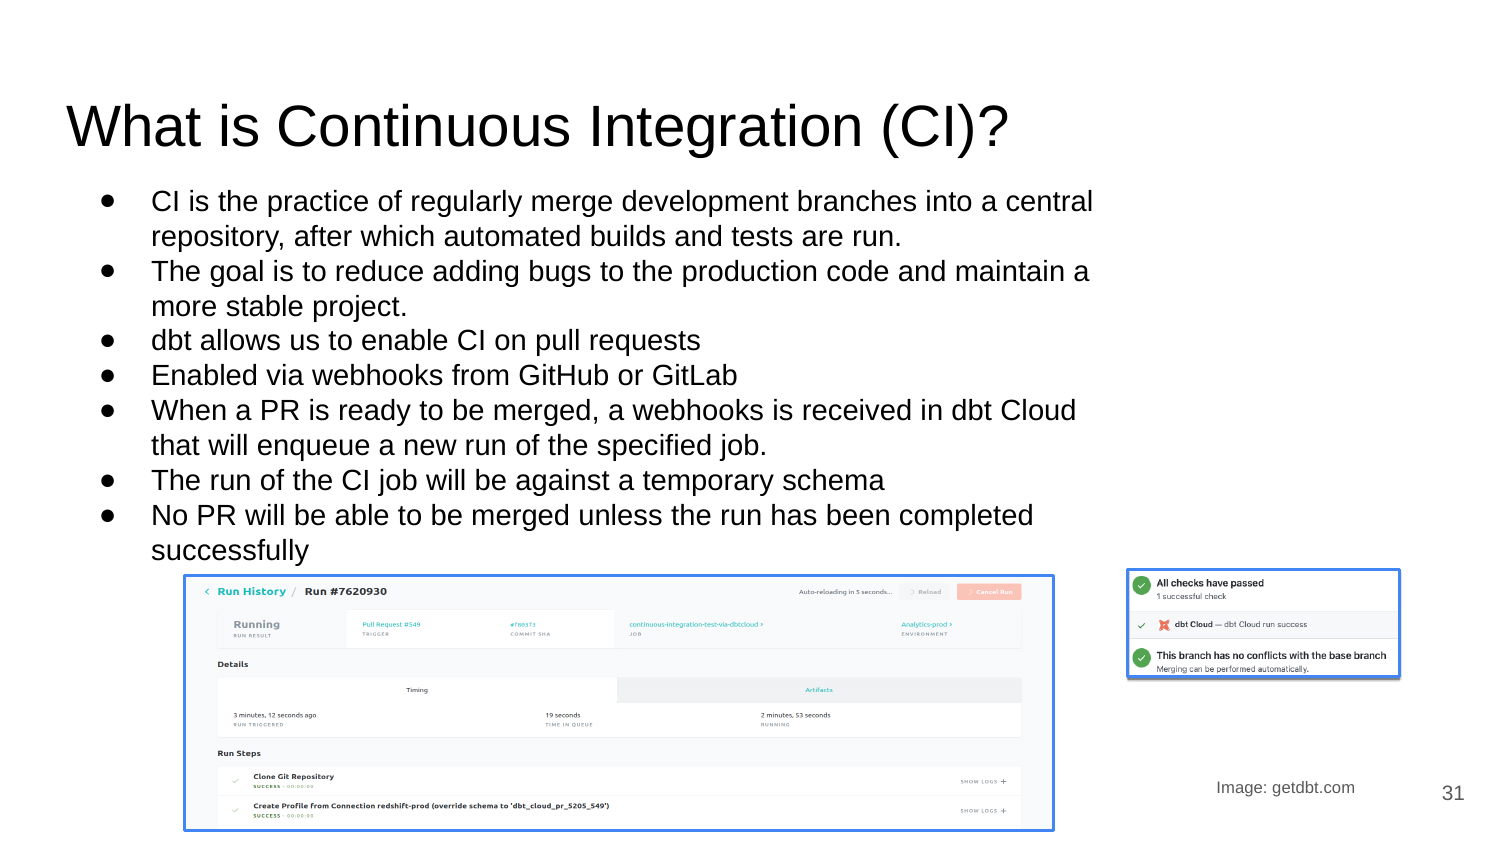

# What is Continuous Integration (CI)?
CI is the practice of regularly merge development branches into a central repository, after which automated builds and tests are run.
The goal is to reduce adding bugs to the production code and maintain a more stable project.
dbt allows us to enable CI on pull requests
Enabled via webhooks from GitHub or GitLab
When a PR is ready to be merged, a webhooks is received in dbt Cloud that will enqueue a new run of the specified job.
The run of the CI job will be against a temporary schema
No PR will be able to be merged unless the run has been completed successfully
Image: getdbt.com